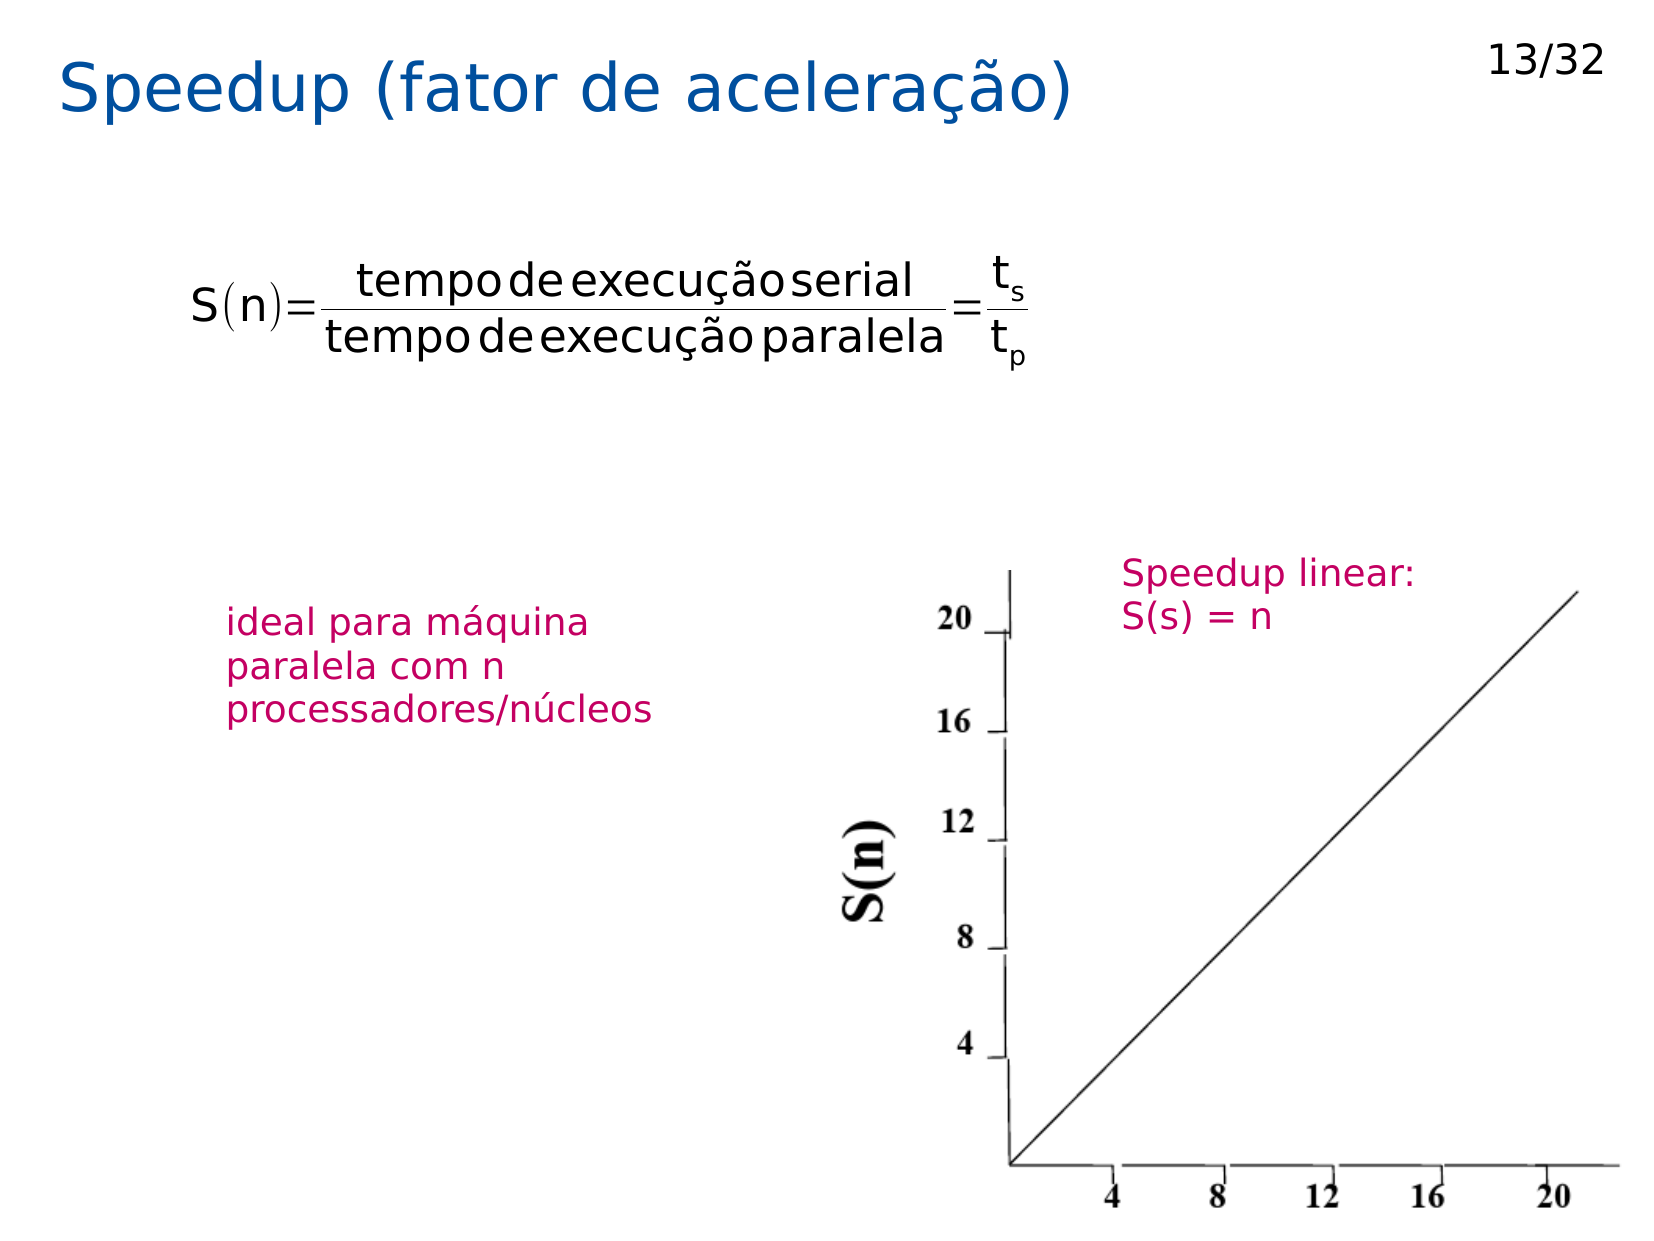

# Speedup (fator de aceleração)
13
Speedup linear: S(s) = n
ideal para máquina paralela com n processadores/núcleos